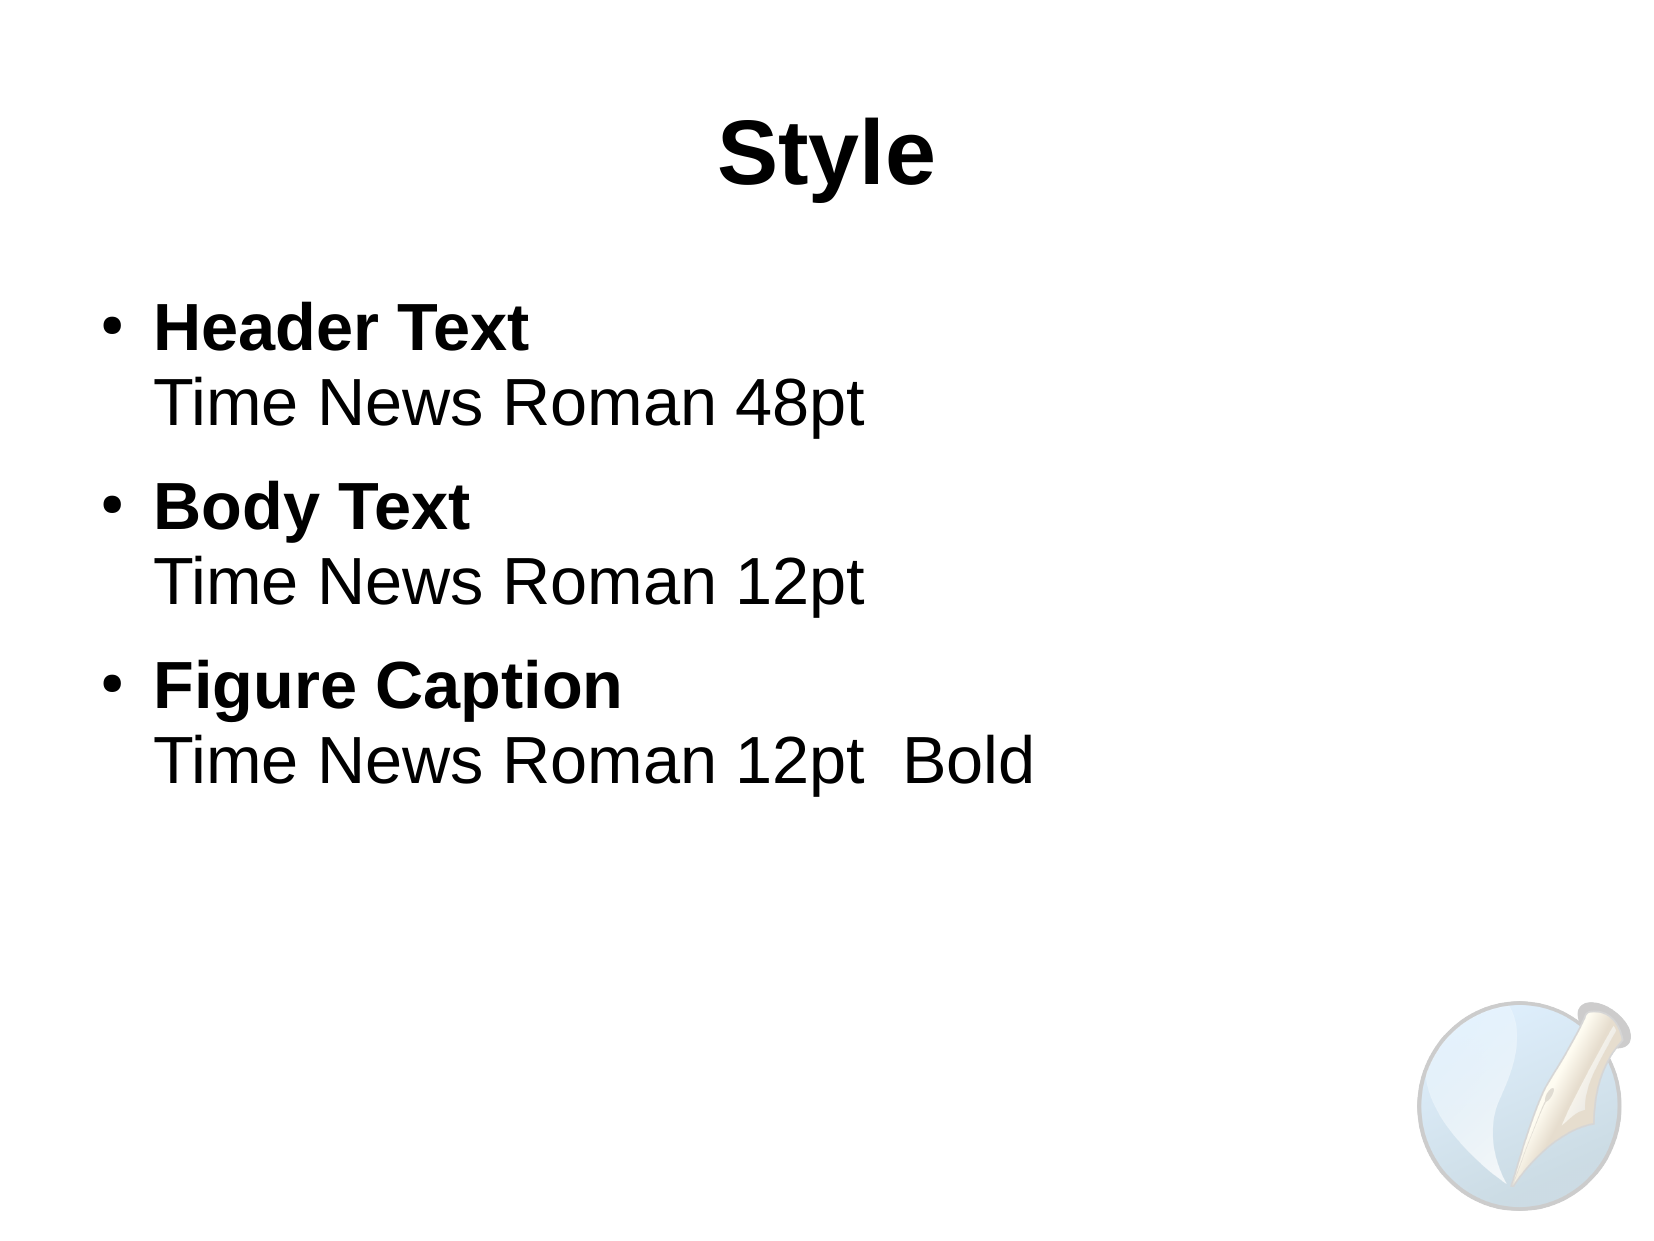

# Style
Header Text
Time News Roman 48pt
Body Text
Time News Roman 12pt
Figure Caption
Time News Roman 12pt Bold